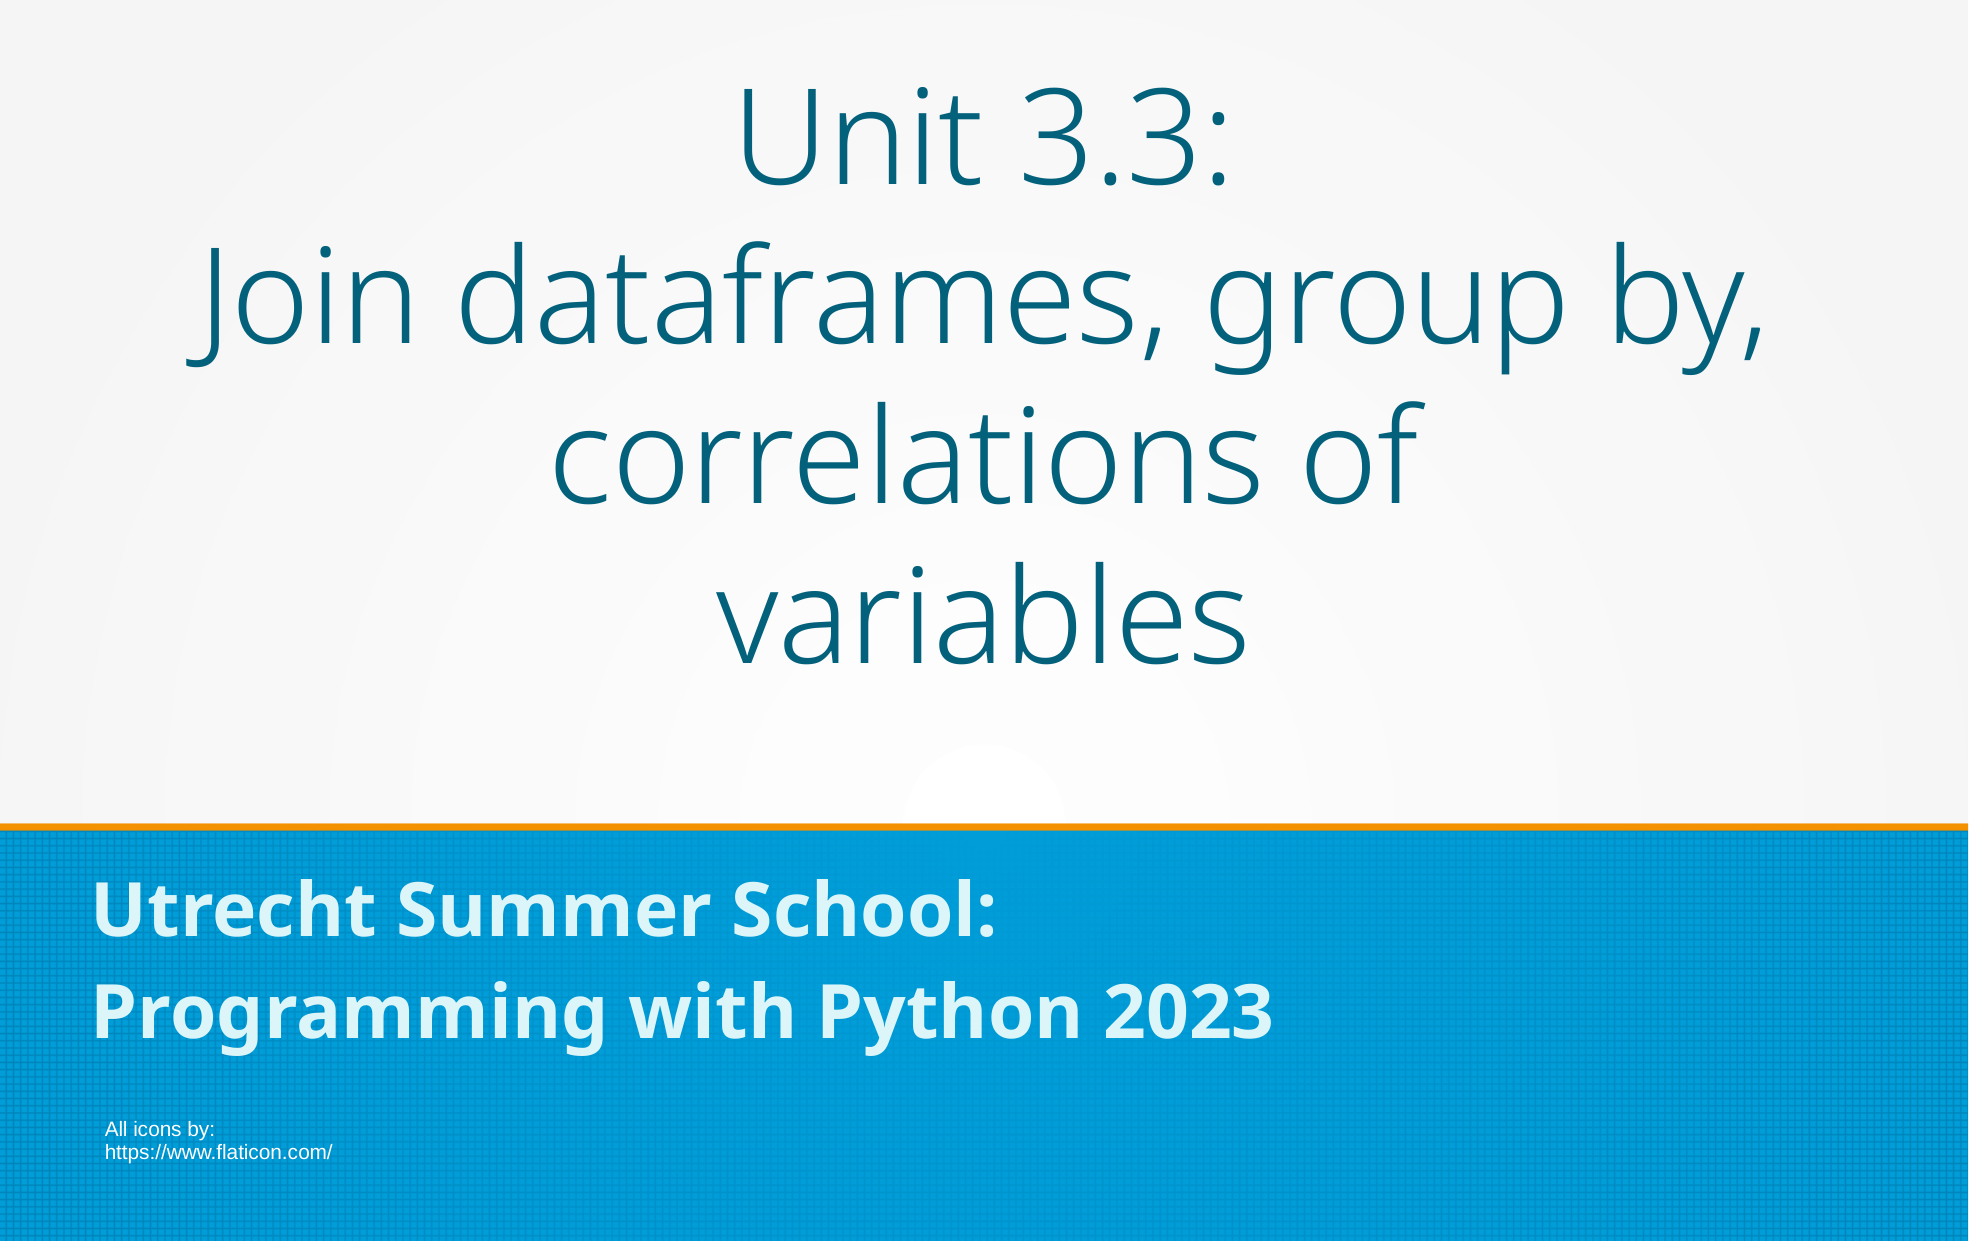

# Unit 3.3: Join dataframes, group by, correlations of variables
Utrecht Summer School:
Programming with Python 2023
All icons by: https://www.flaticon.com/